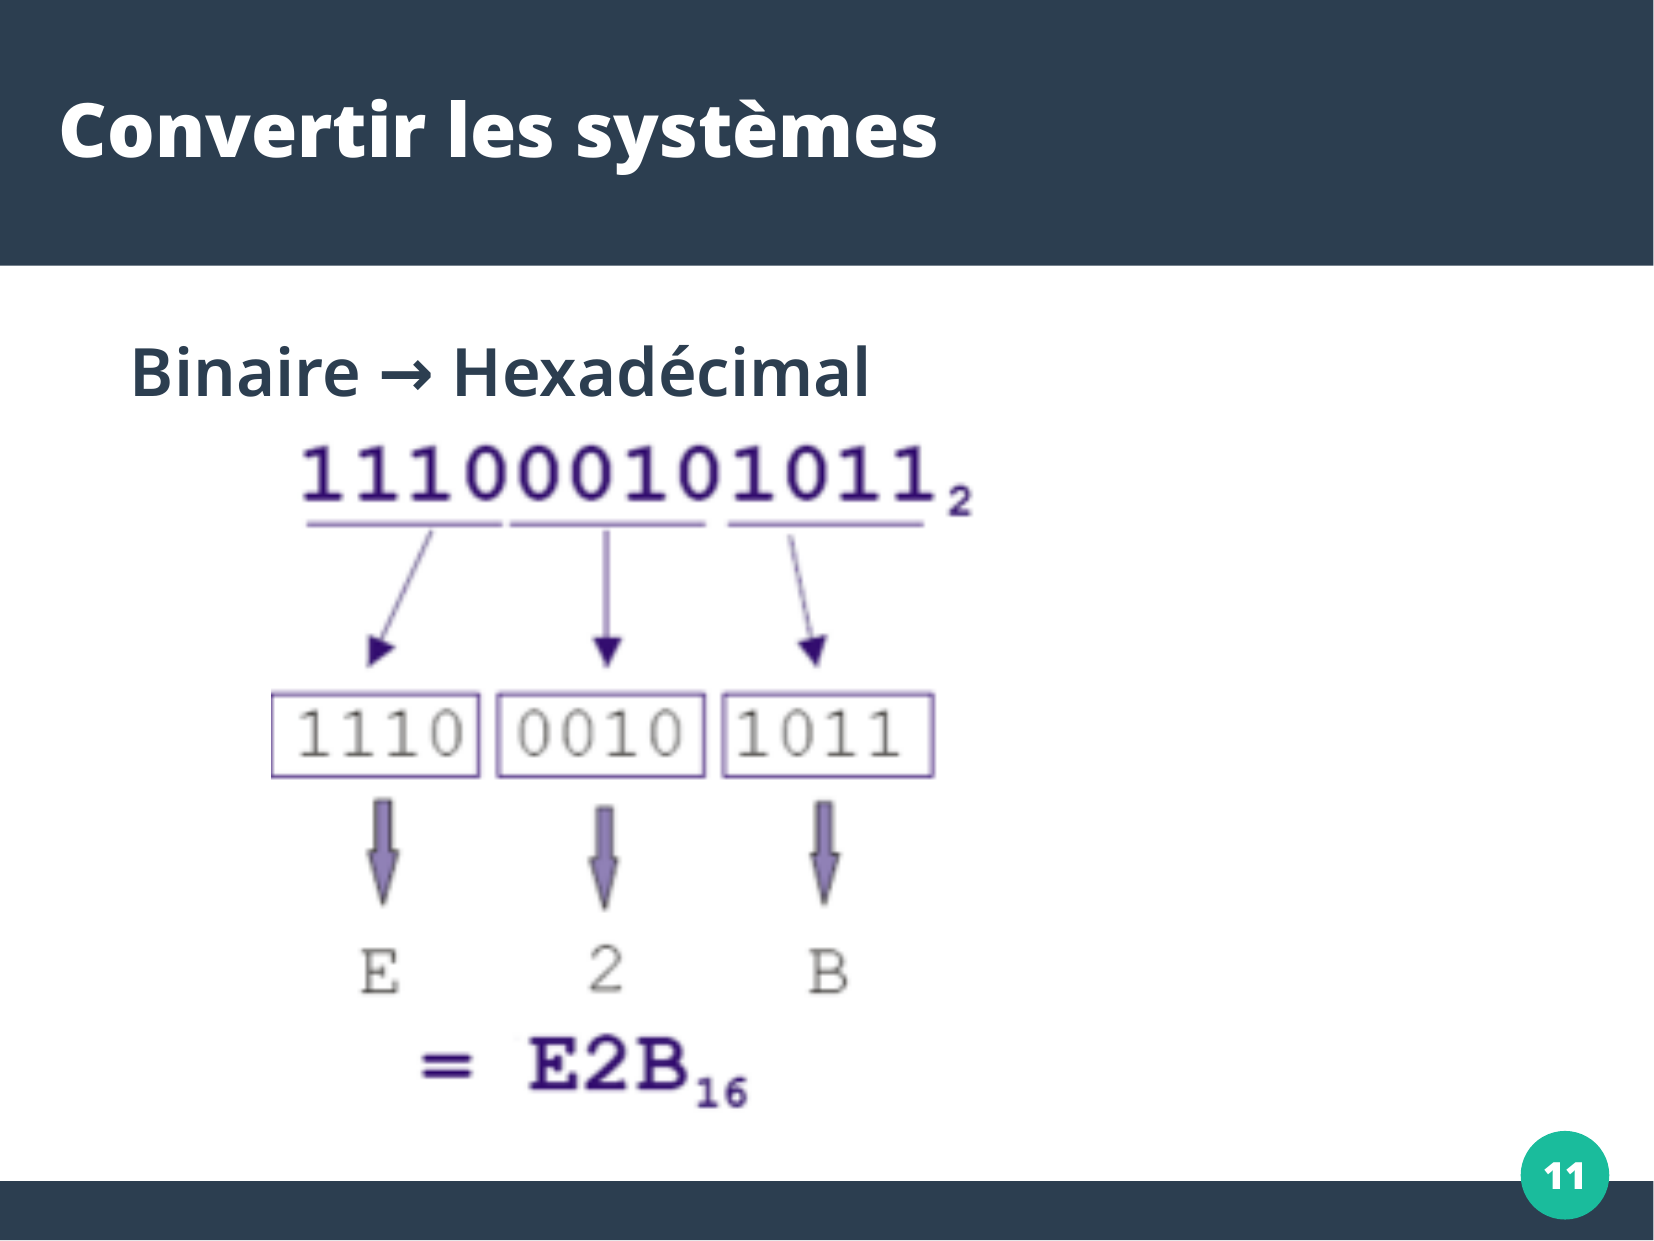

# Convertir les systèmes
Binaire → Hexadécimal
11